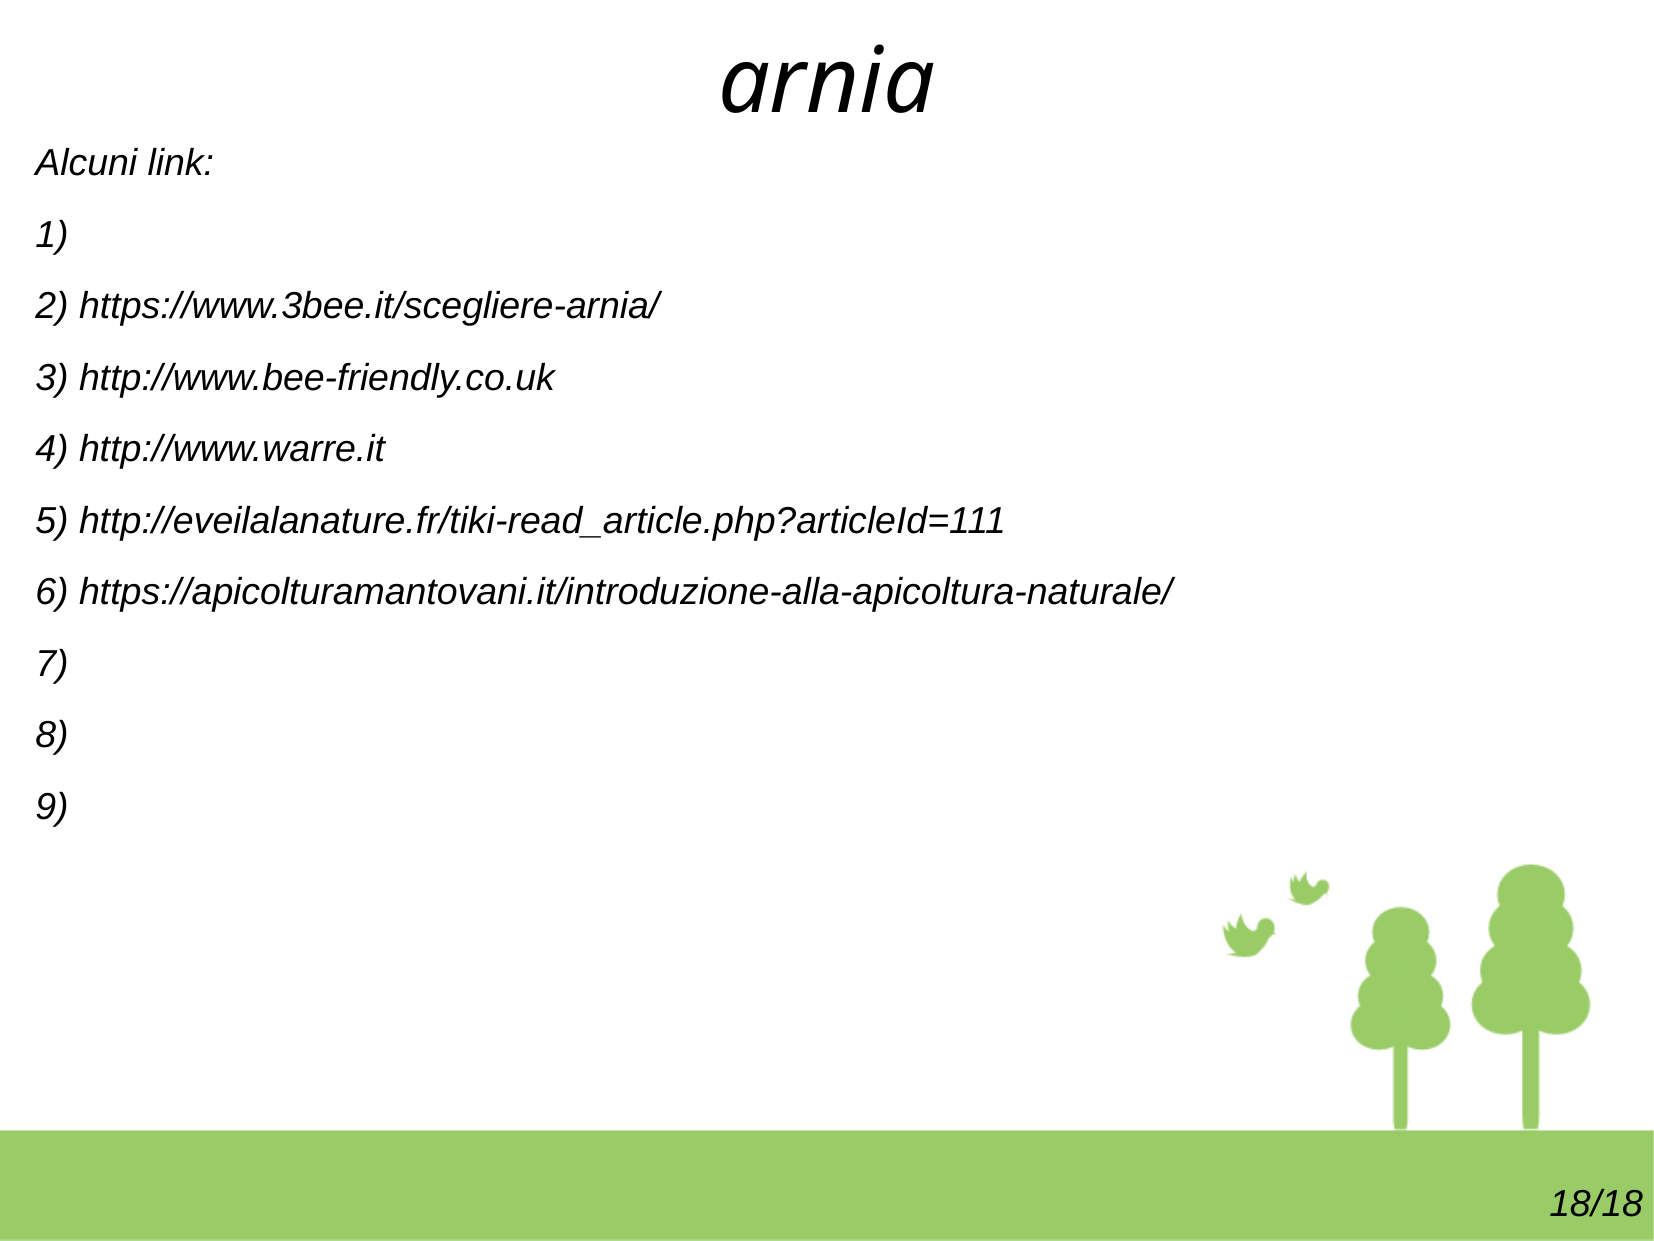

# arnia
Alcuni link:
1)
2) https://www.3bee.it/scegliere-arnia/
3) http://www.bee-friendly.co.uk
4) http://www.warre.it
5) http://eveilalanature.fr/tiki-read_article.php?articleId=111
6) https://apicolturamantovani.it/introduzione-alla-apicoltura-naturale/
7)
8)
9)